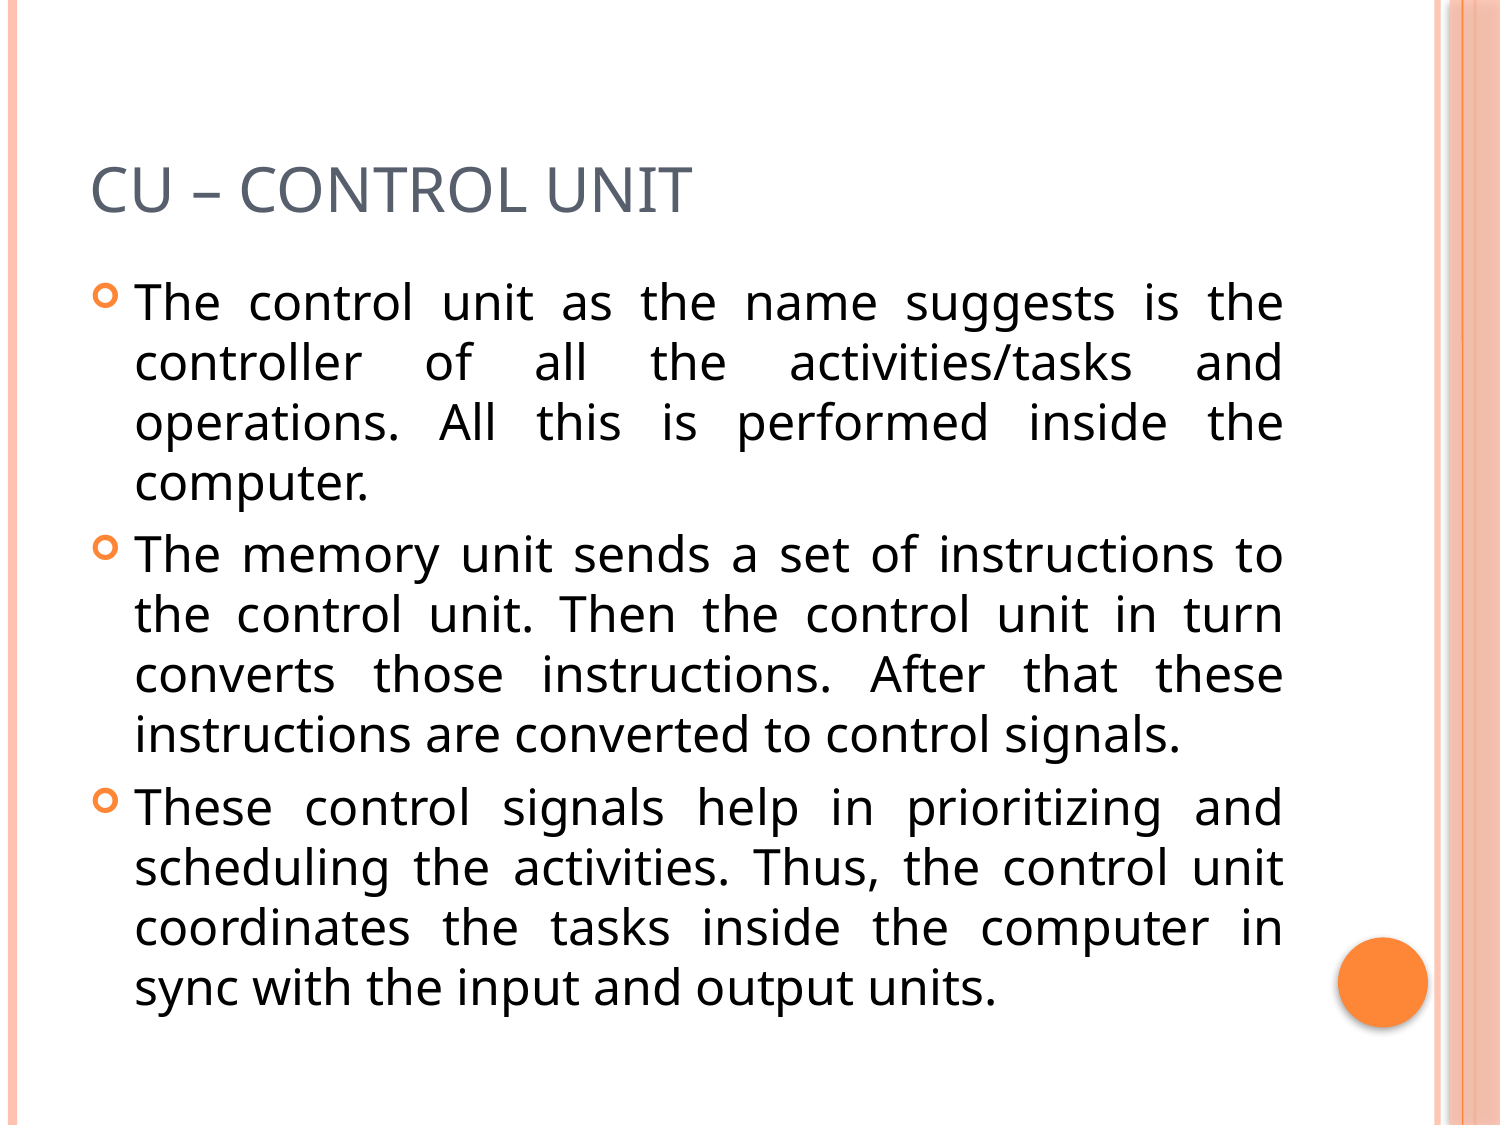

# CU – Control Unit
The control unit as the name suggests is the controller of all the activities/tasks and operations. All this is performed inside the computer.
The memory unit sends a set of instructions to the control unit. Then the control unit in turn converts those instructions. After that these instructions are converted to control signals.
These control signals help in prioritizing and scheduling the activities. Thus, the control unit coordinates the tasks inside the computer in sync with the input and output units.